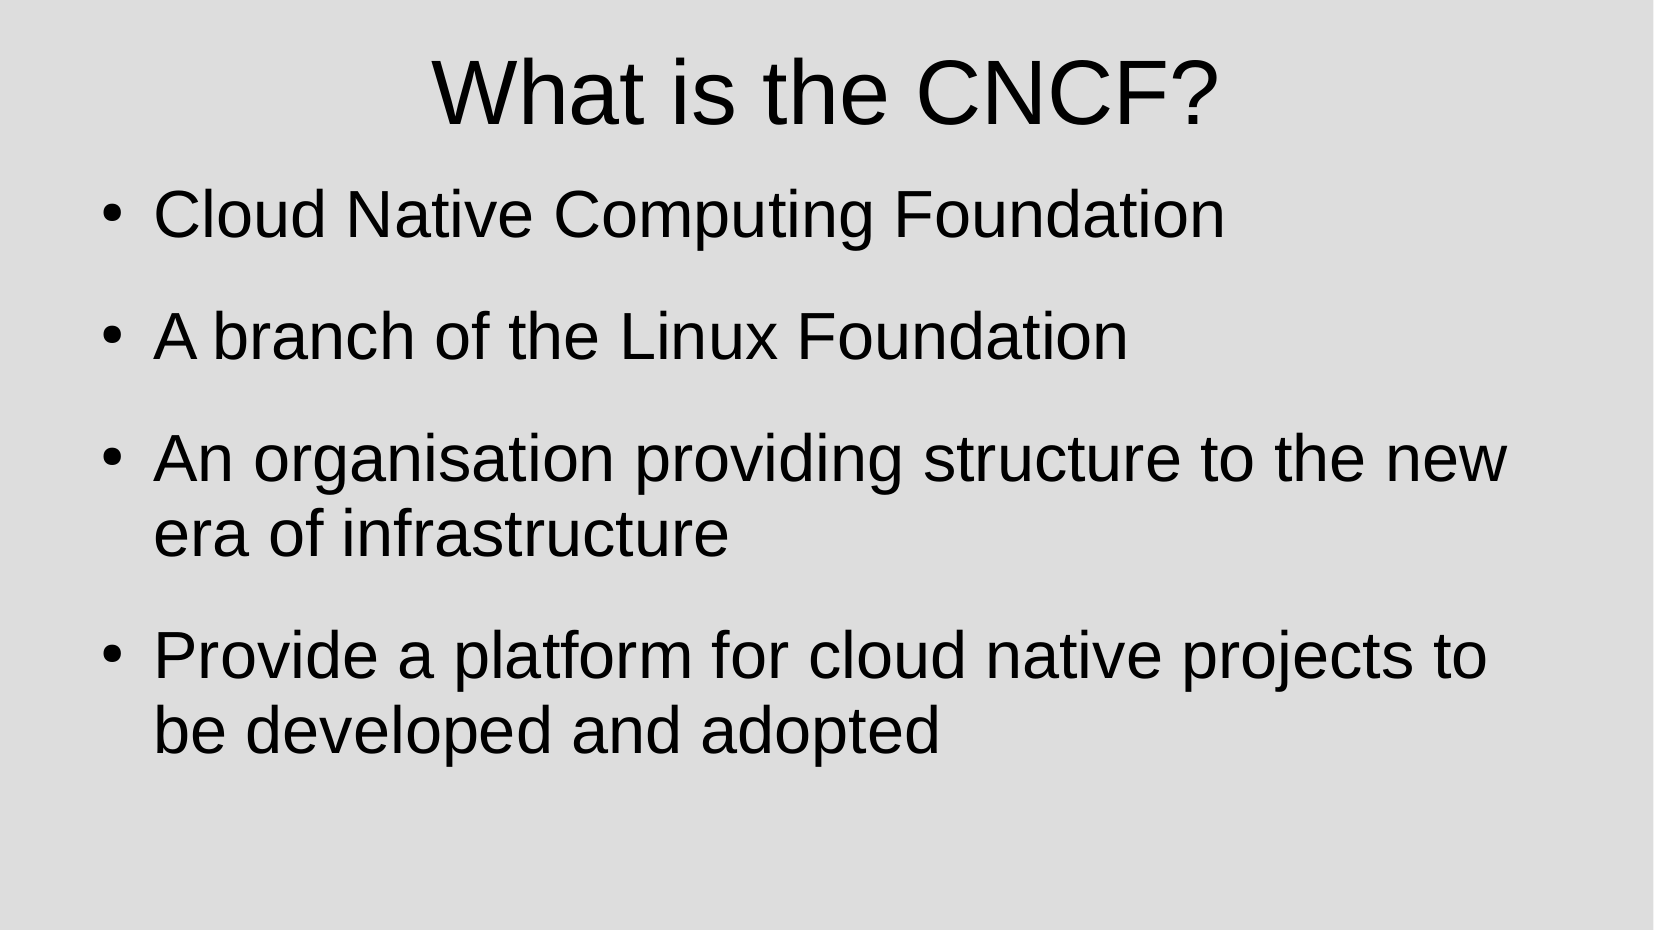

# What is the CNCF?
Cloud Native Computing Foundation
A branch of the Linux Foundation
An organisation providing structure to the new era of infrastructure
Provide a platform for cloud native projects to be developed and adopted